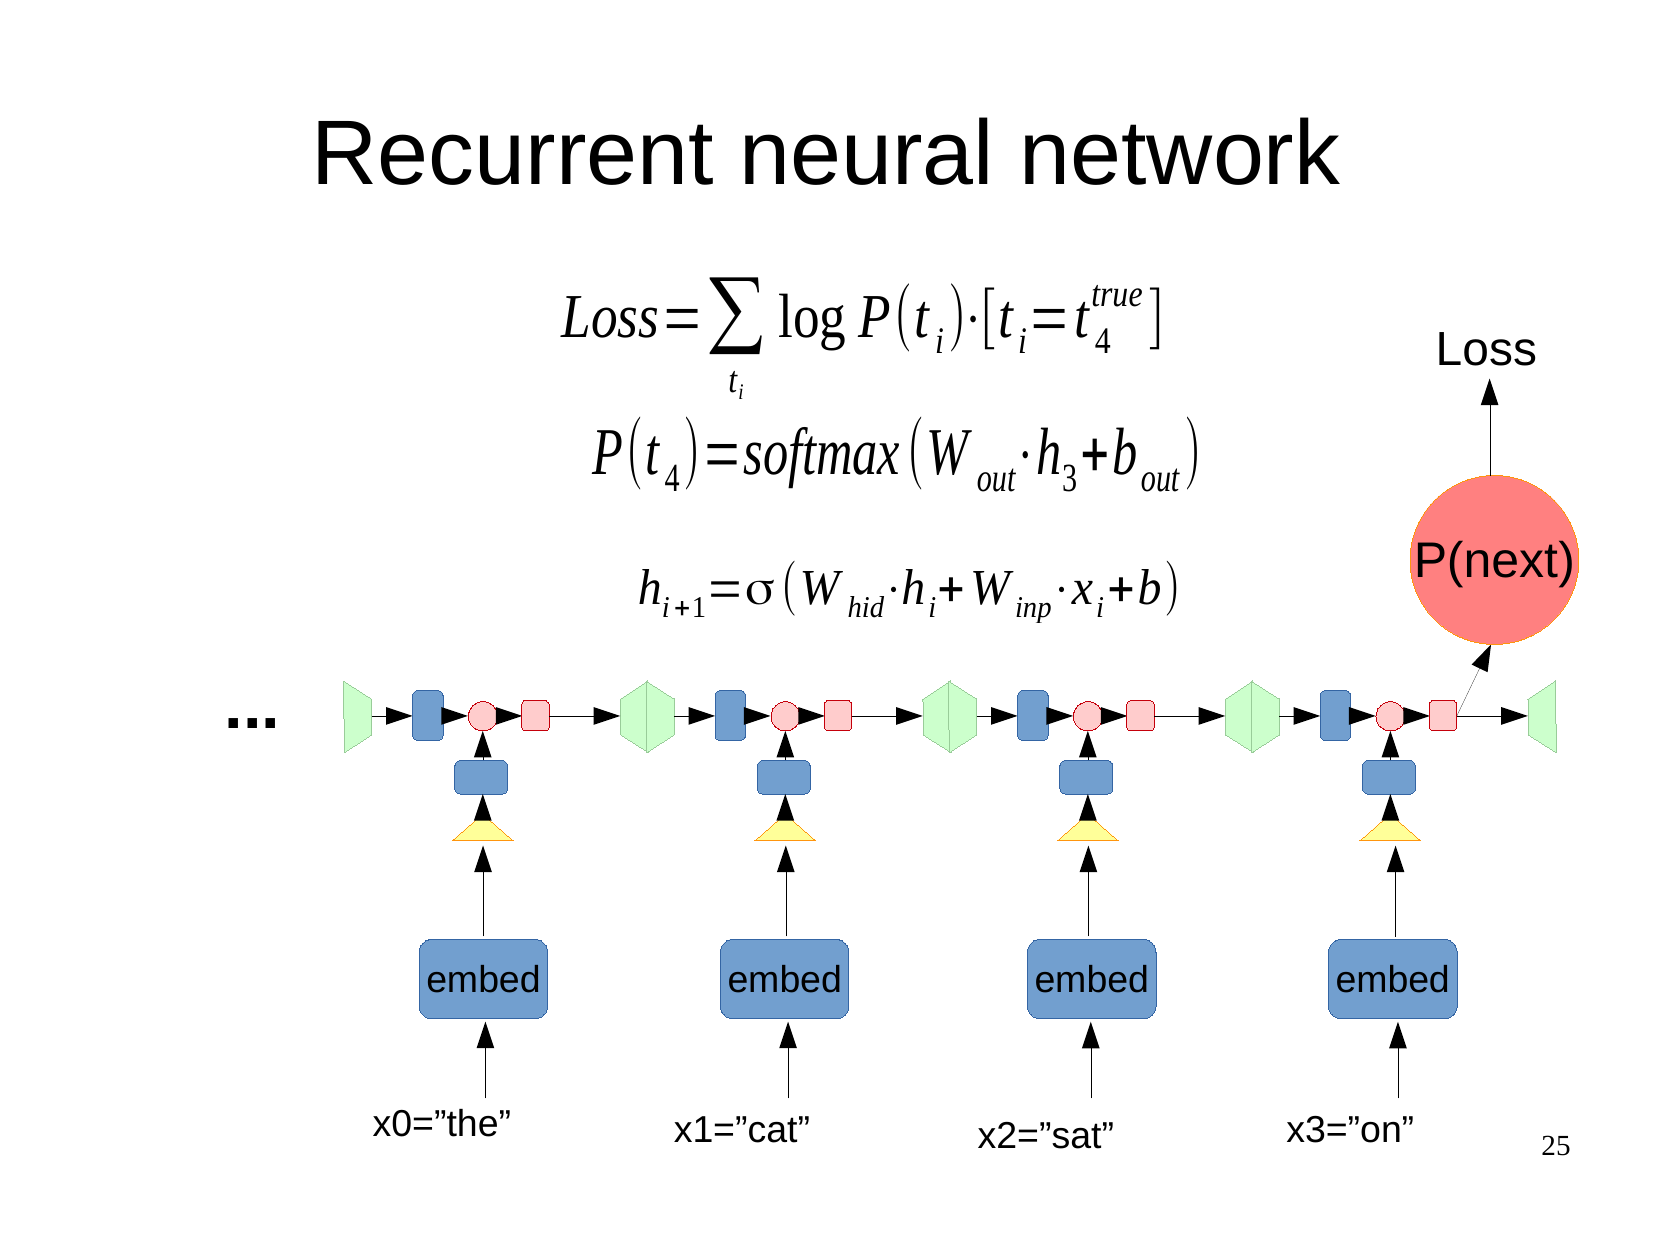

# Recurrent neural network
Loss
P(next)
...
embed
embed
embed
embed
x0=”the”
x1=”cat”
x3=”on”
x2=”sat”
25